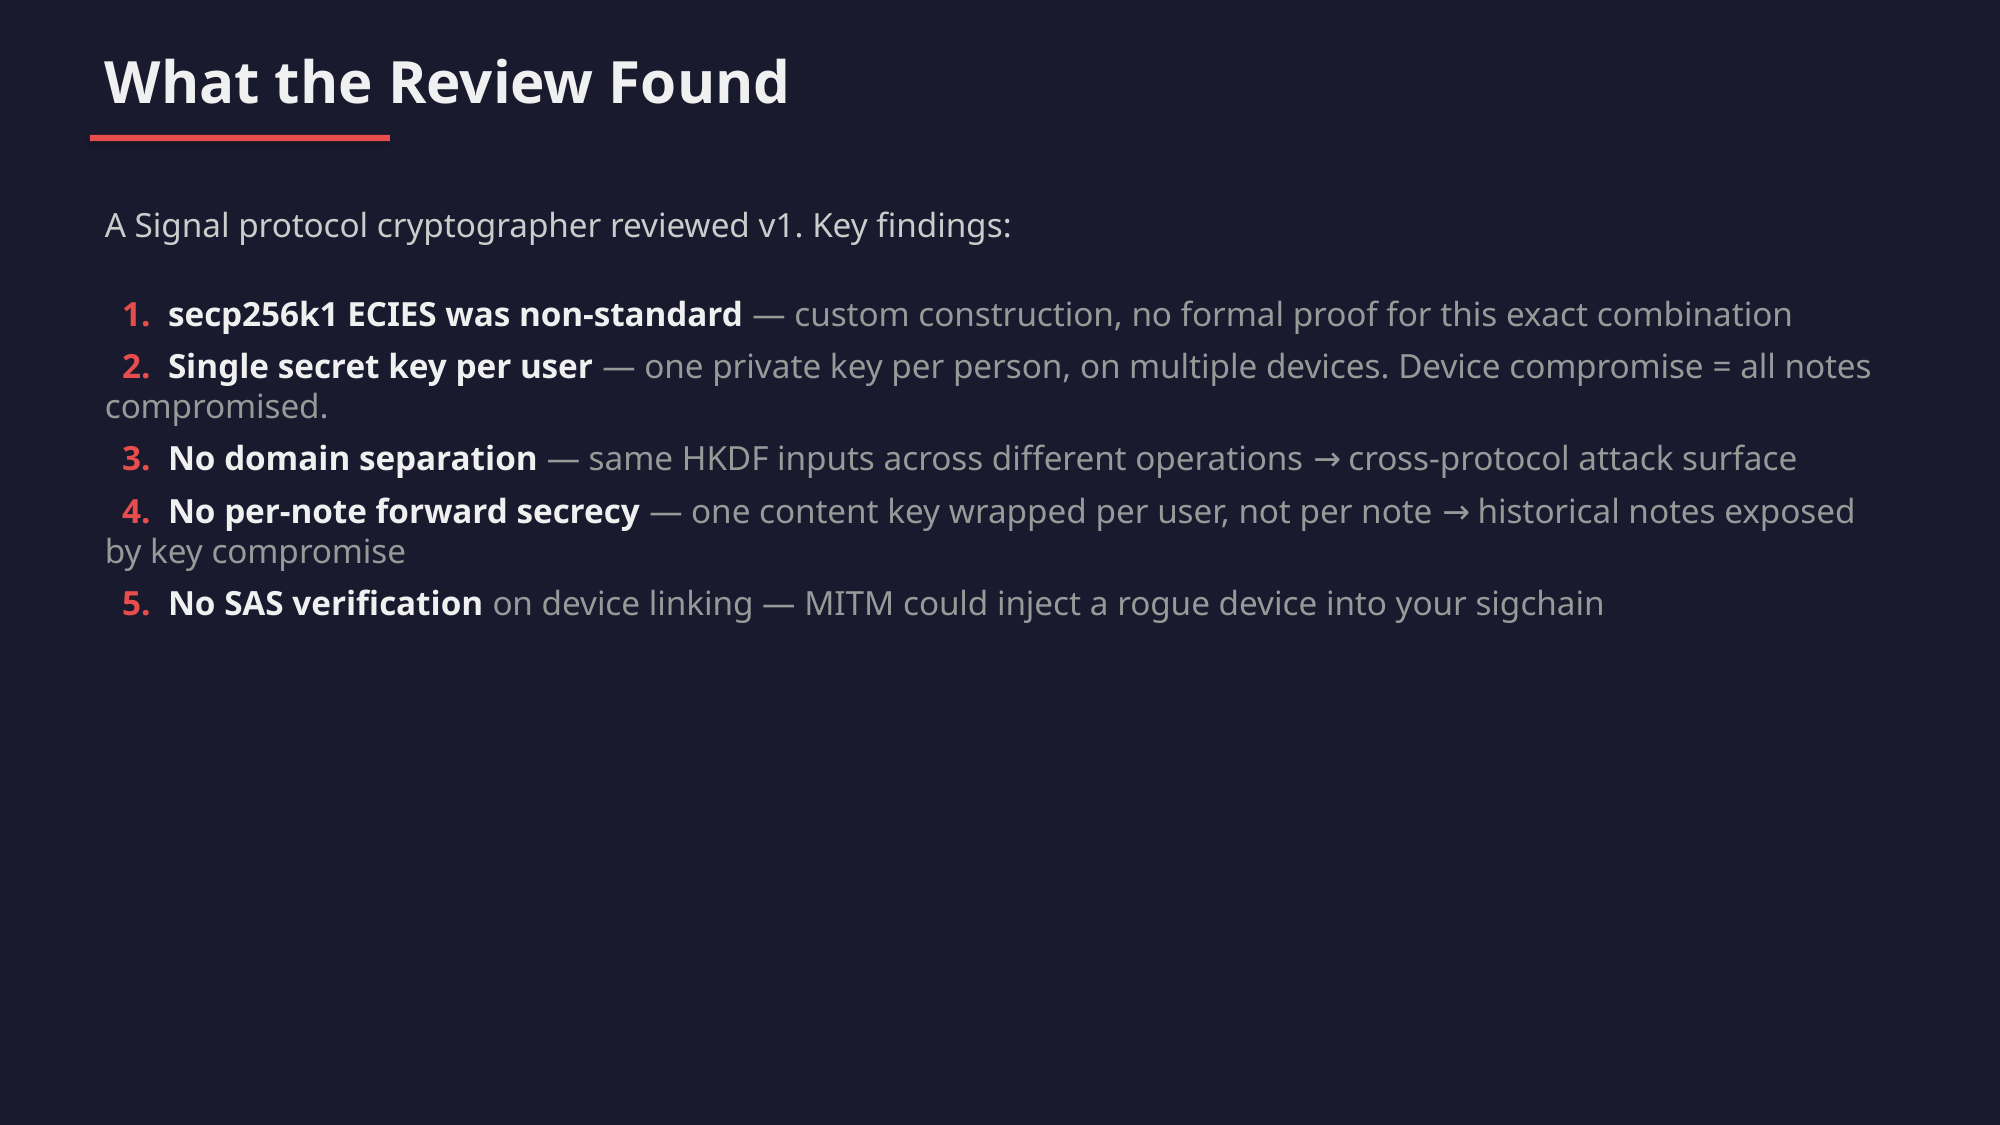

What the Review Found
A Signal protocol cryptographer reviewed v1. Key findings:
 1. secp256k1 ECIES was non-standard — custom construction, no formal proof for this exact combination
 2. Single secret key per user — one private key per person, on multiple devices. Device compromise = all notes compromised.
 3. No domain separation — same HKDF inputs across different operations → cross-protocol attack surface
 4. No per-note forward secrecy — one content key wrapped per user, not per note → historical notes exposed by key compromise
 5. No SAS verification on device linking — MITM could inject a rogue device into your sigchain